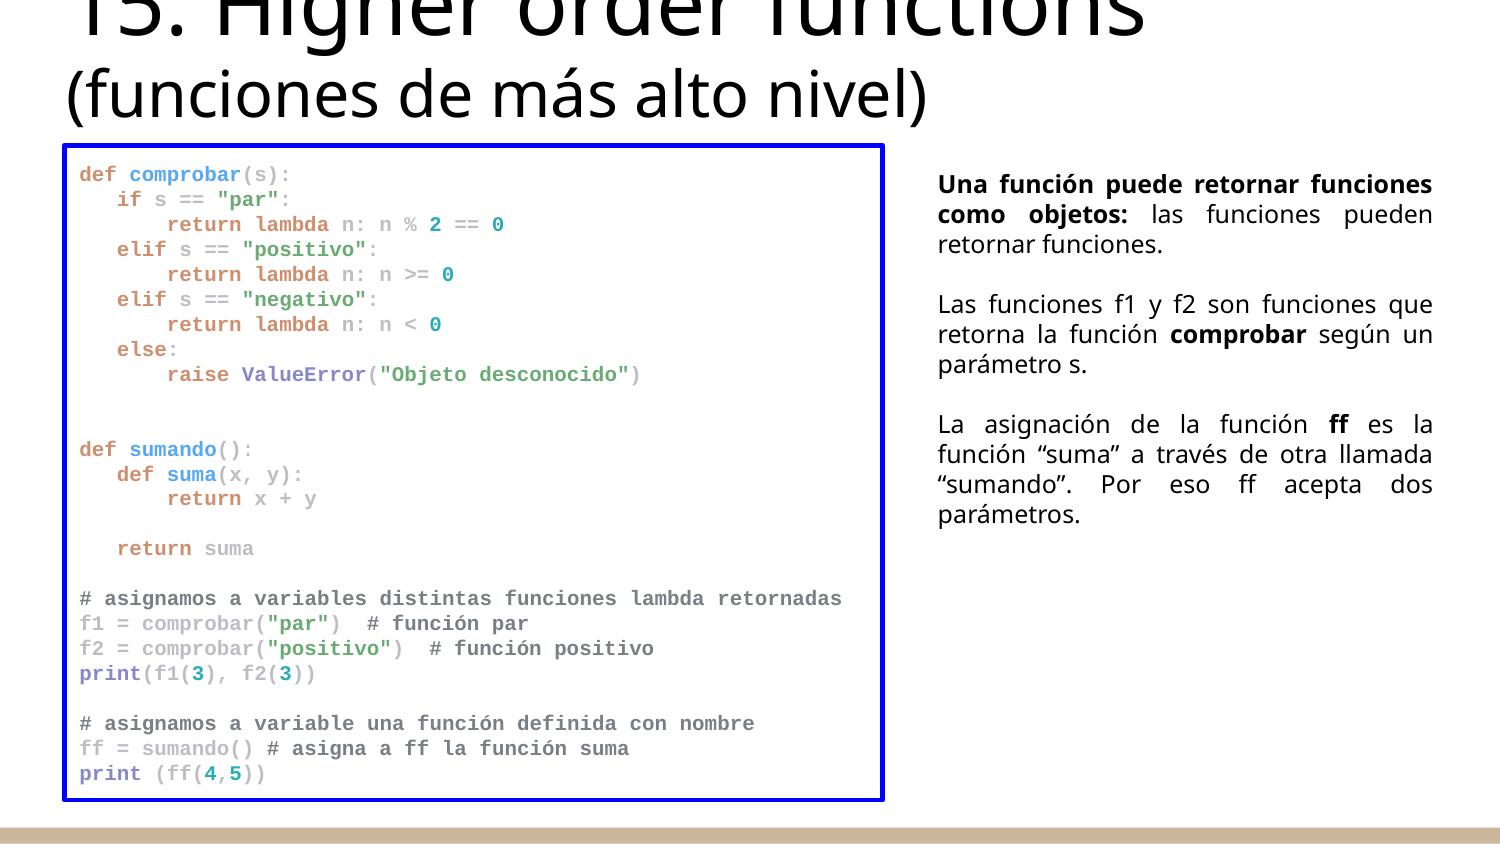

# 15. Higher order functions (funciones de más alto nivel)
def comprobar(s):
 if s == "par":
 return lambda n: n % 2 == 0
 elif s == "positivo":
 return lambda n: n >= 0
 elif s == "negativo":
 return lambda n: n < 0
 else:
 raise ValueError("Objeto desconocido")
def sumando():
 def suma(x, y):
 return x + y
 return suma
# asignamos a variables distintas funciones lambda retornadas
f1 = comprobar("par") # función par
f2 = comprobar("positivo") # función positivo
print(f1(3), f2(3))
# asignamos a variable una función definida con nombre
ff = sumando() # asigna a ff la función suma
print (ff(4,5))
Una función puede retornar funciones como objetos: las funciones pueden retornar funciones.
Las funciones f1 y f2 son funciones que retorna la función comprobar según un parámetro s.
La asignación de la función ff es la función “suma” a través de otra llamada “sumando”. Por eso ff acepta dos parámetros.